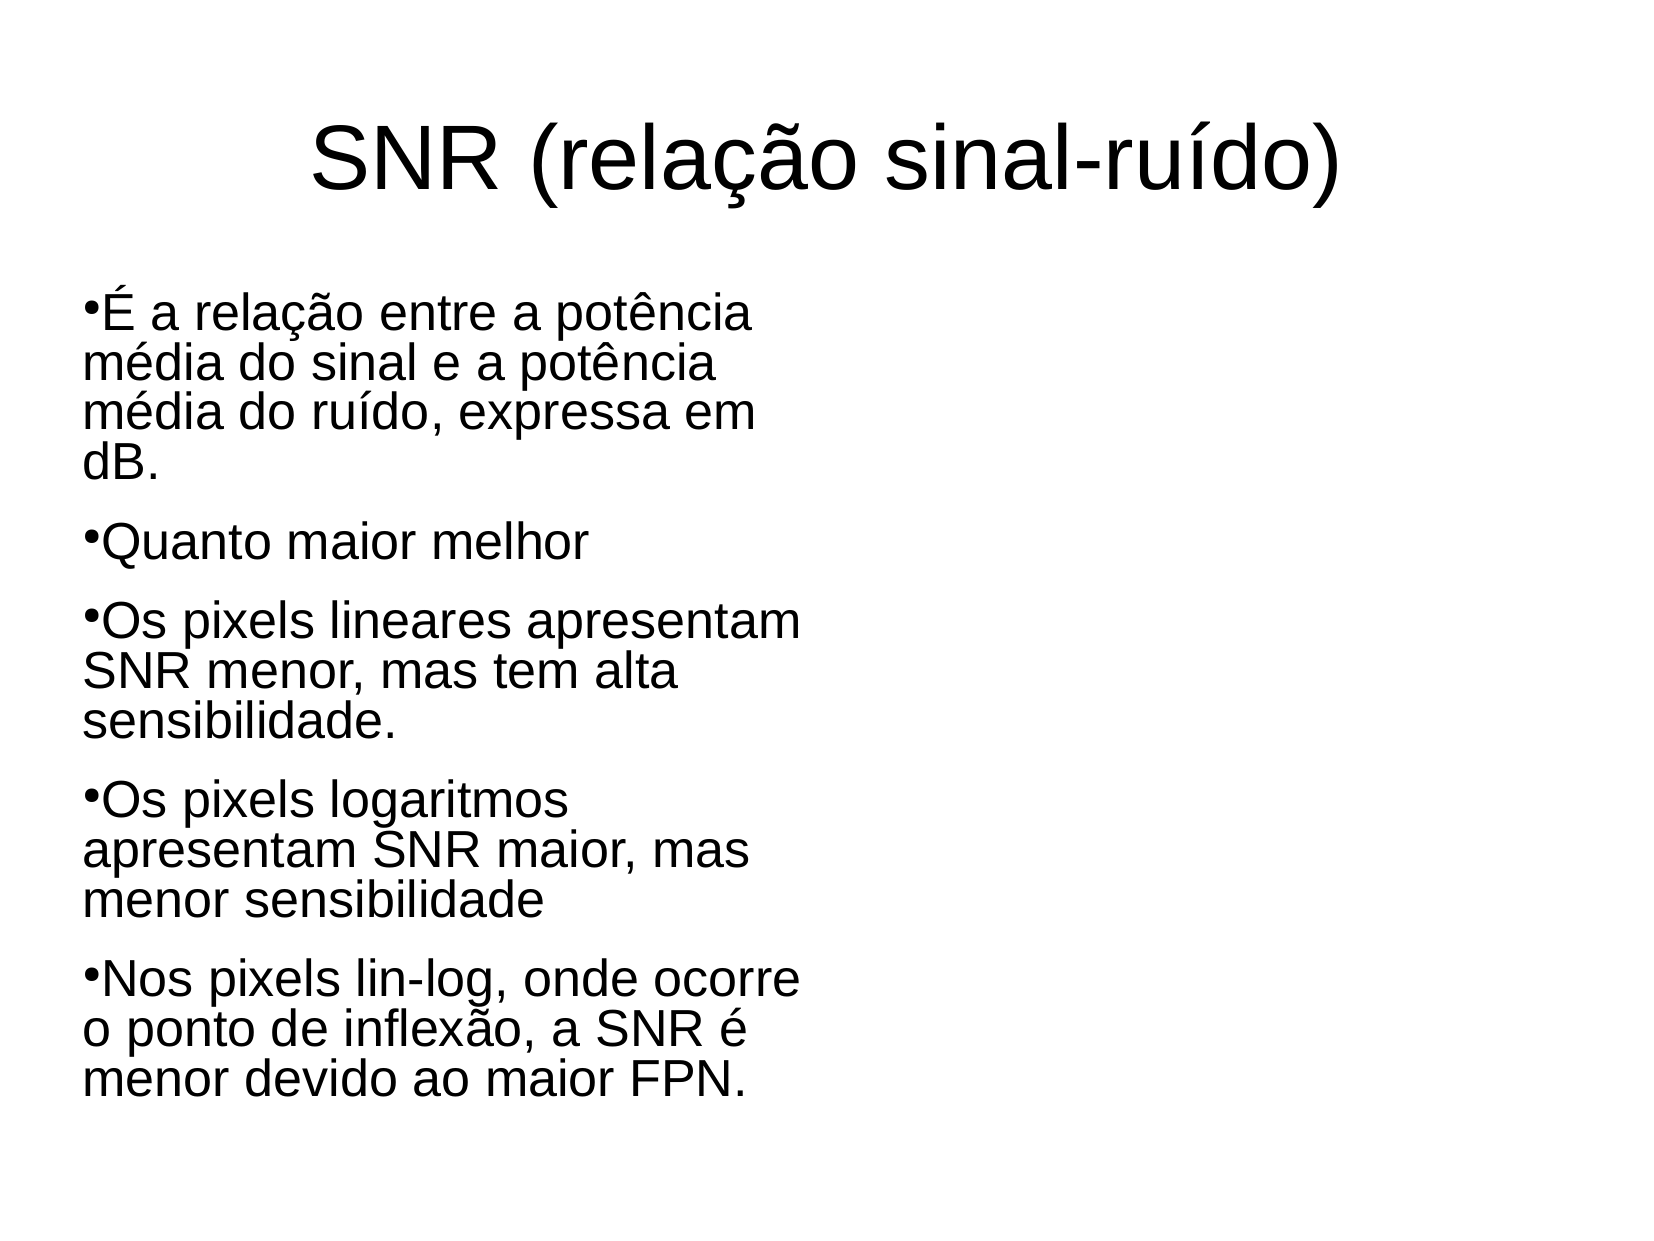

# SNR (relação sinal-ruído)
É a relação entre a potência média do sinal e a potência média do ruído, expressa em dB.
Quanto maior melhor
Os pixels lineares apresentam SNR menor, mas tem alta sensibilidade.
Os pixels logaritmos apresentam SNR maior, mas menor sensibilidade
Nos pixels lin-log, onde ocorre o ponto de inflexão, a SNR é menor devido ao maior FPN.